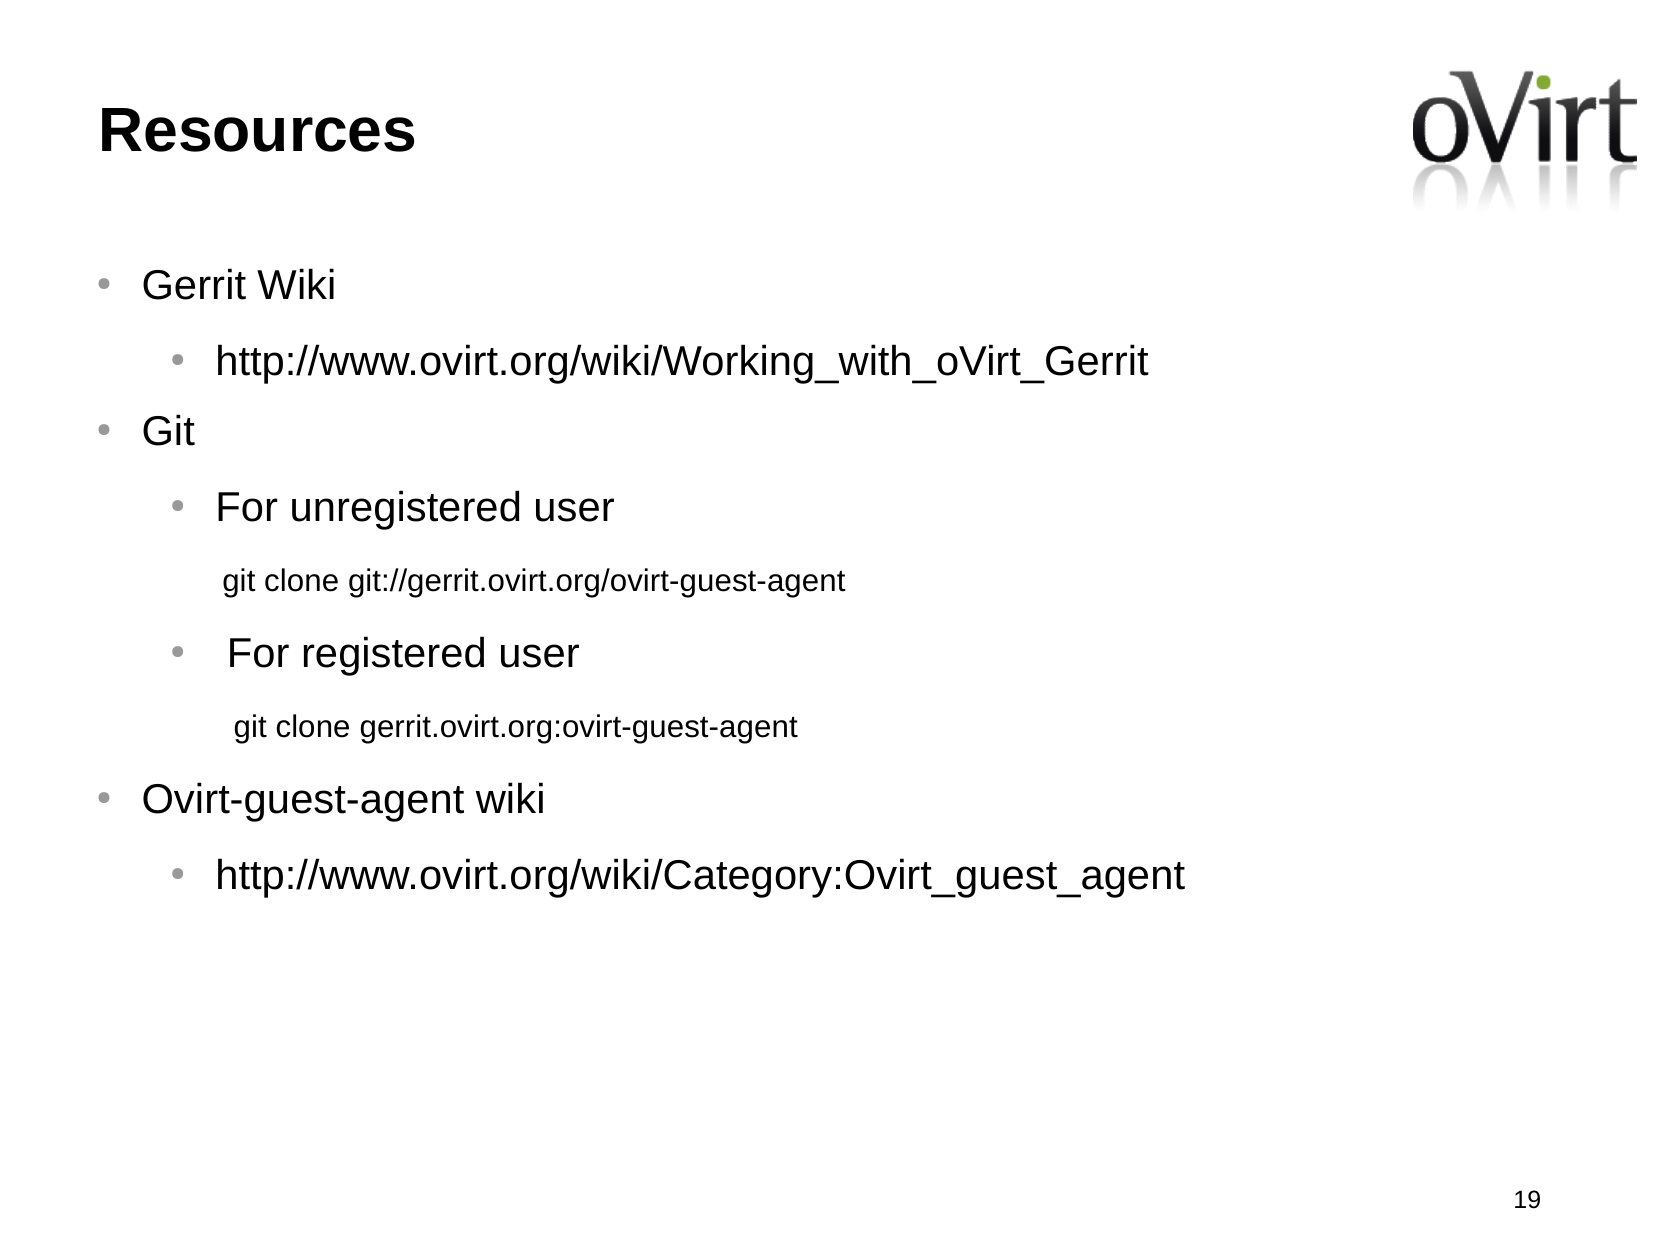

# Resources
Gerrit Wiki
http://www.ovirt.org/wiki/Working_with_oVirt_Gerrit
Git
For unregistered user
 git clone git://gerrit.ovirt.org/ovirt-guest-agent
 For registered user
 git clone gerrit.ovirt.org:ovirt-guest-agent
Ovirt-guest-agent wiki
http://www.ovirt.org/wiki/Category:Ovirt_guest_agent